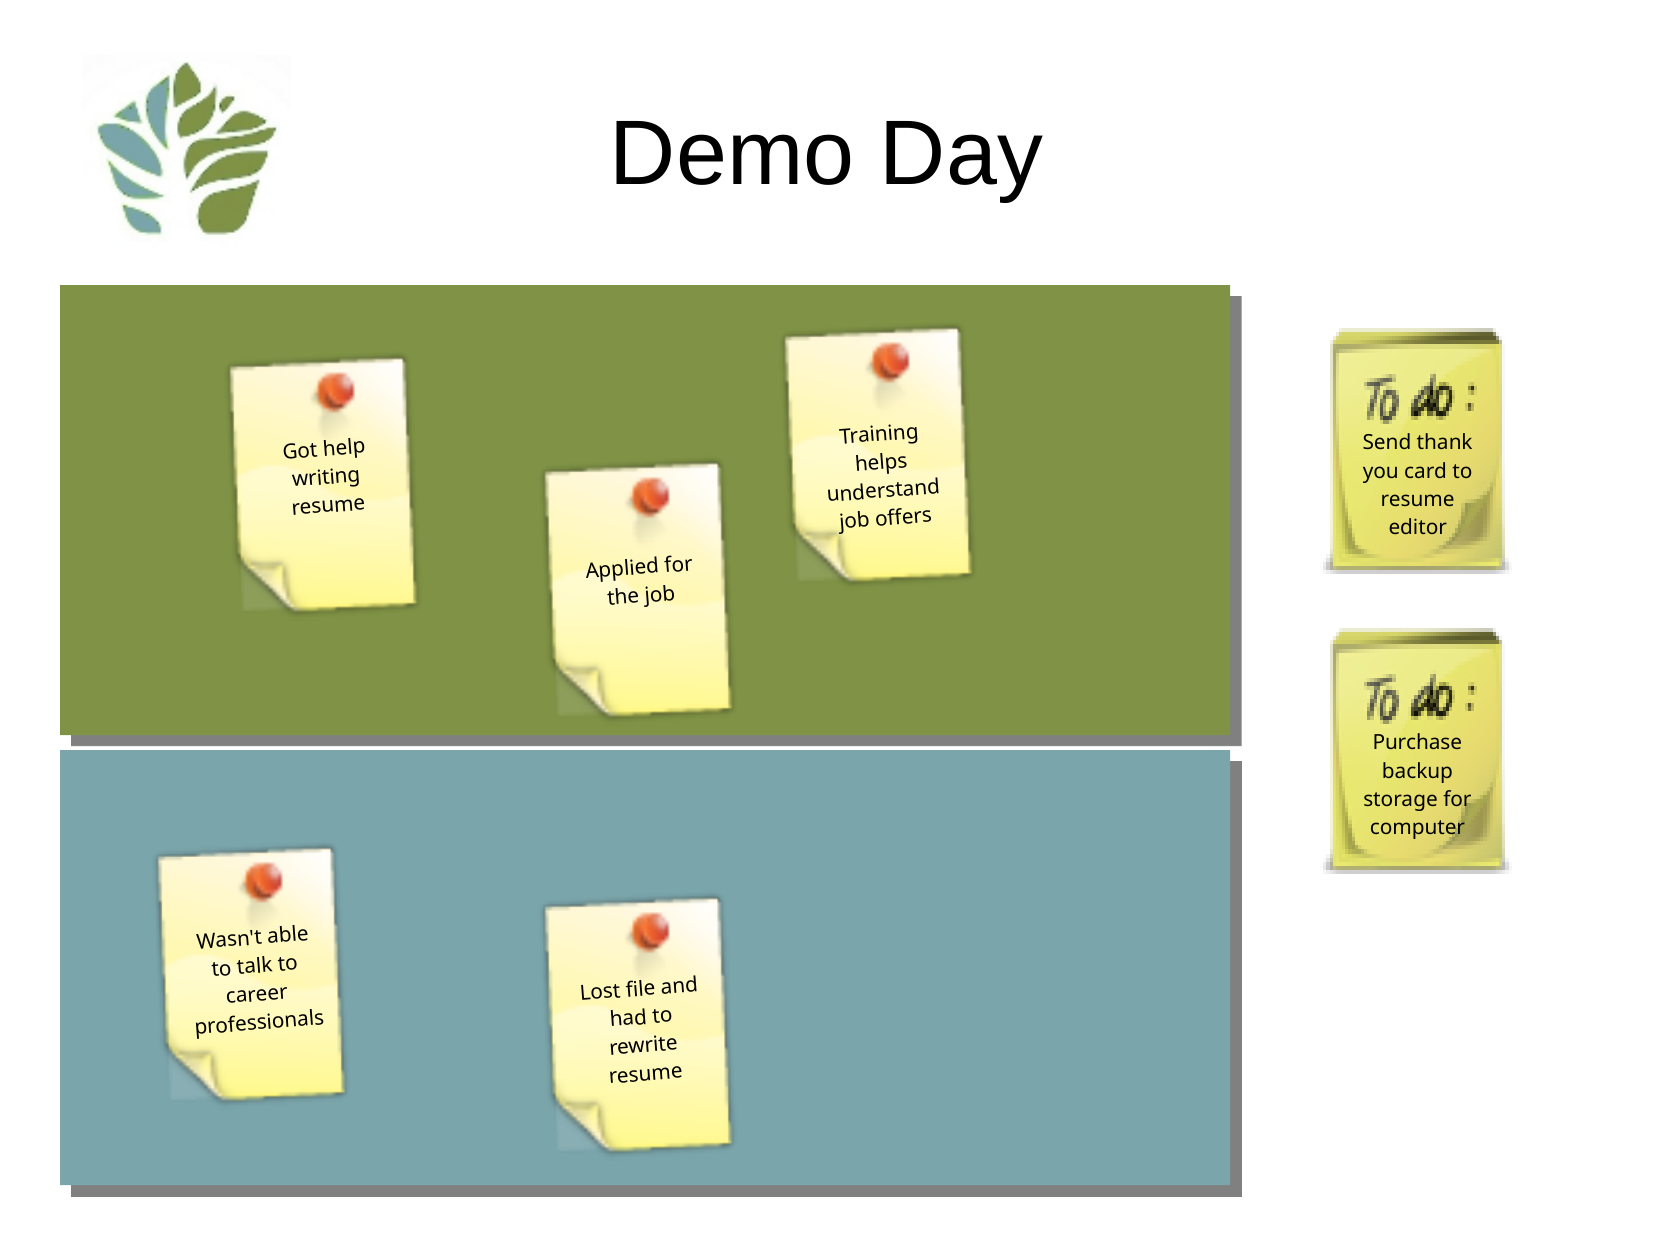

# Demo Day
Send thank you card to resume editor
Training helps understand job offers
Got help writing resume
Applied for the job
Purchase backup storage for computer
Wasn't able to talk to career professionals
Lost file and had to rewrite resume